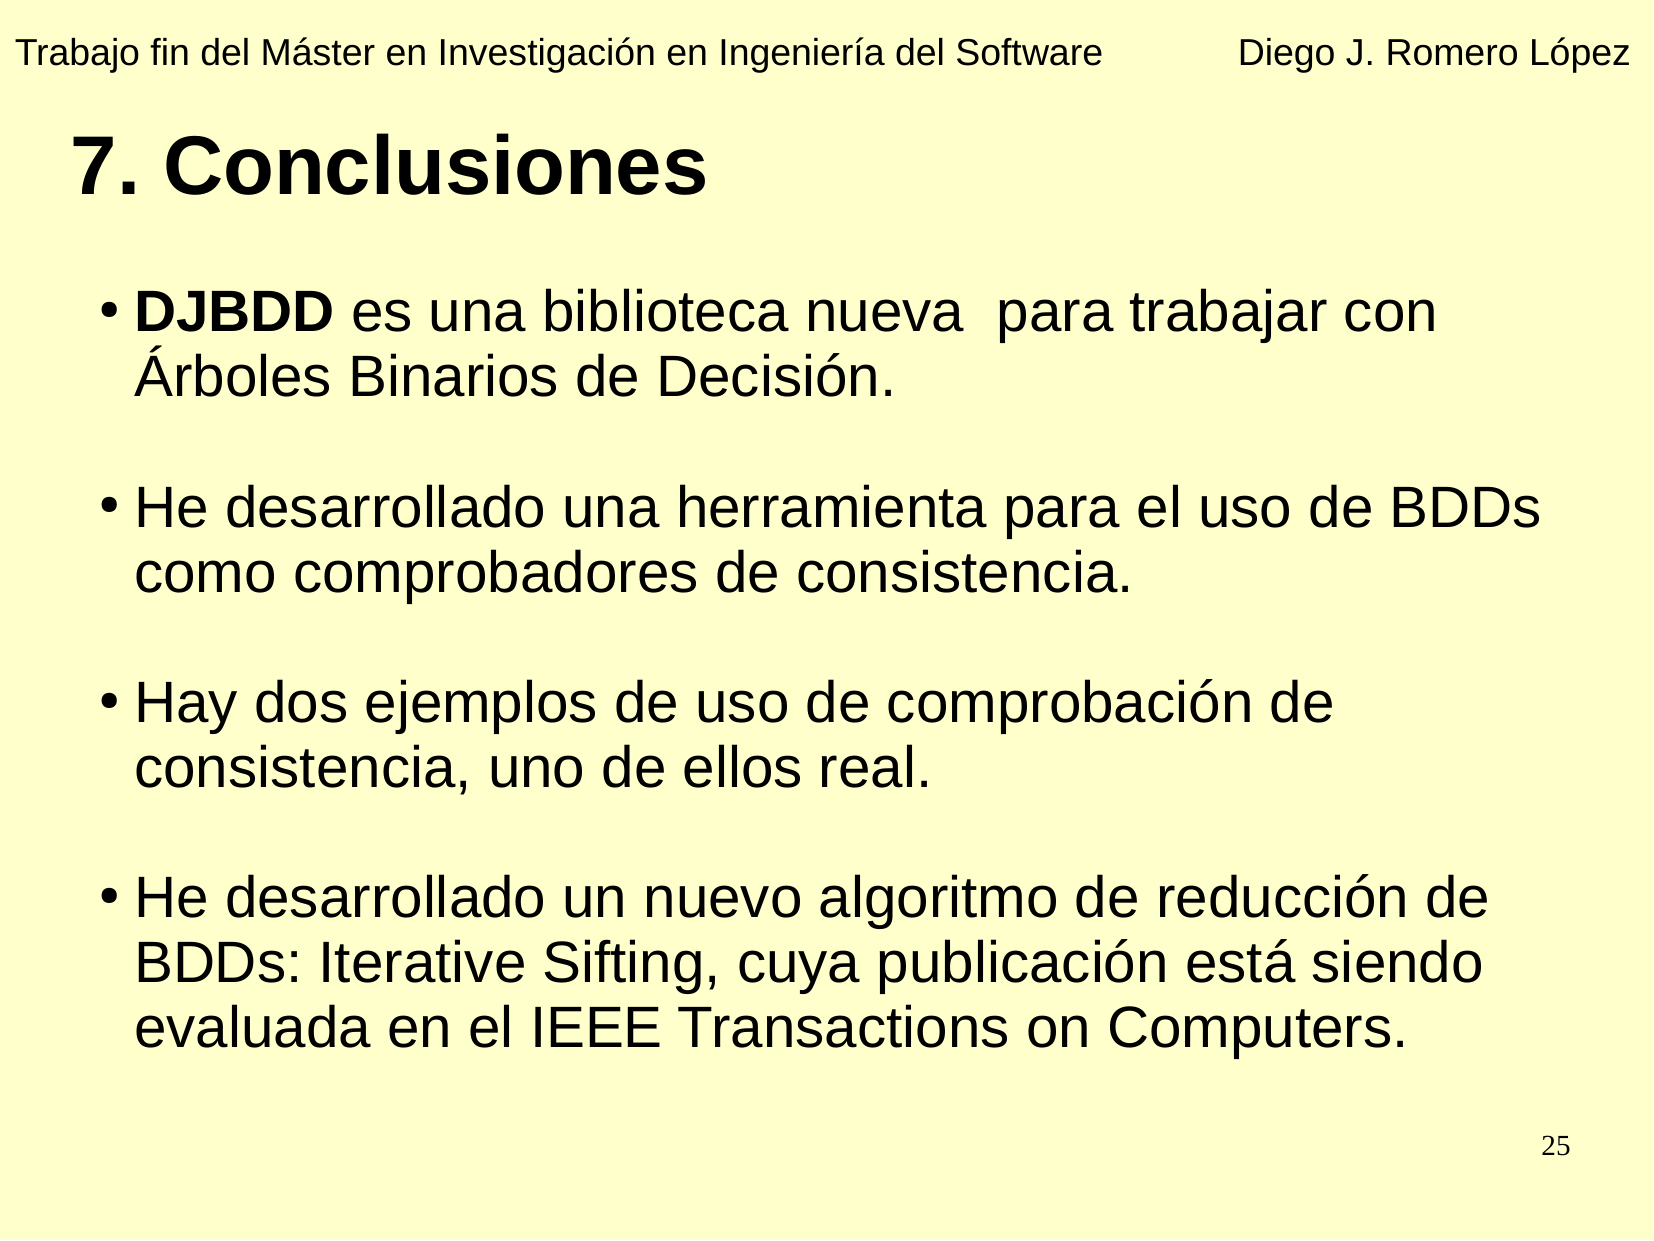

7. Conclusiones
DJBDD es una biblioteca nueva para trabajar con Árboles Binarios de Decisión.
He desarrollado una herramienta para el uso de BDDs como comprobadores de consistencia.
Hay dos ejemplos de uso de comprobación de consistencia, uno de ellos real.
He desarrollado un nuevo algoritmo de reducción de BDDs: Iterative Sifting, cuya publicación está siendo evaluada en el IEEE Transactions on Computers.
25